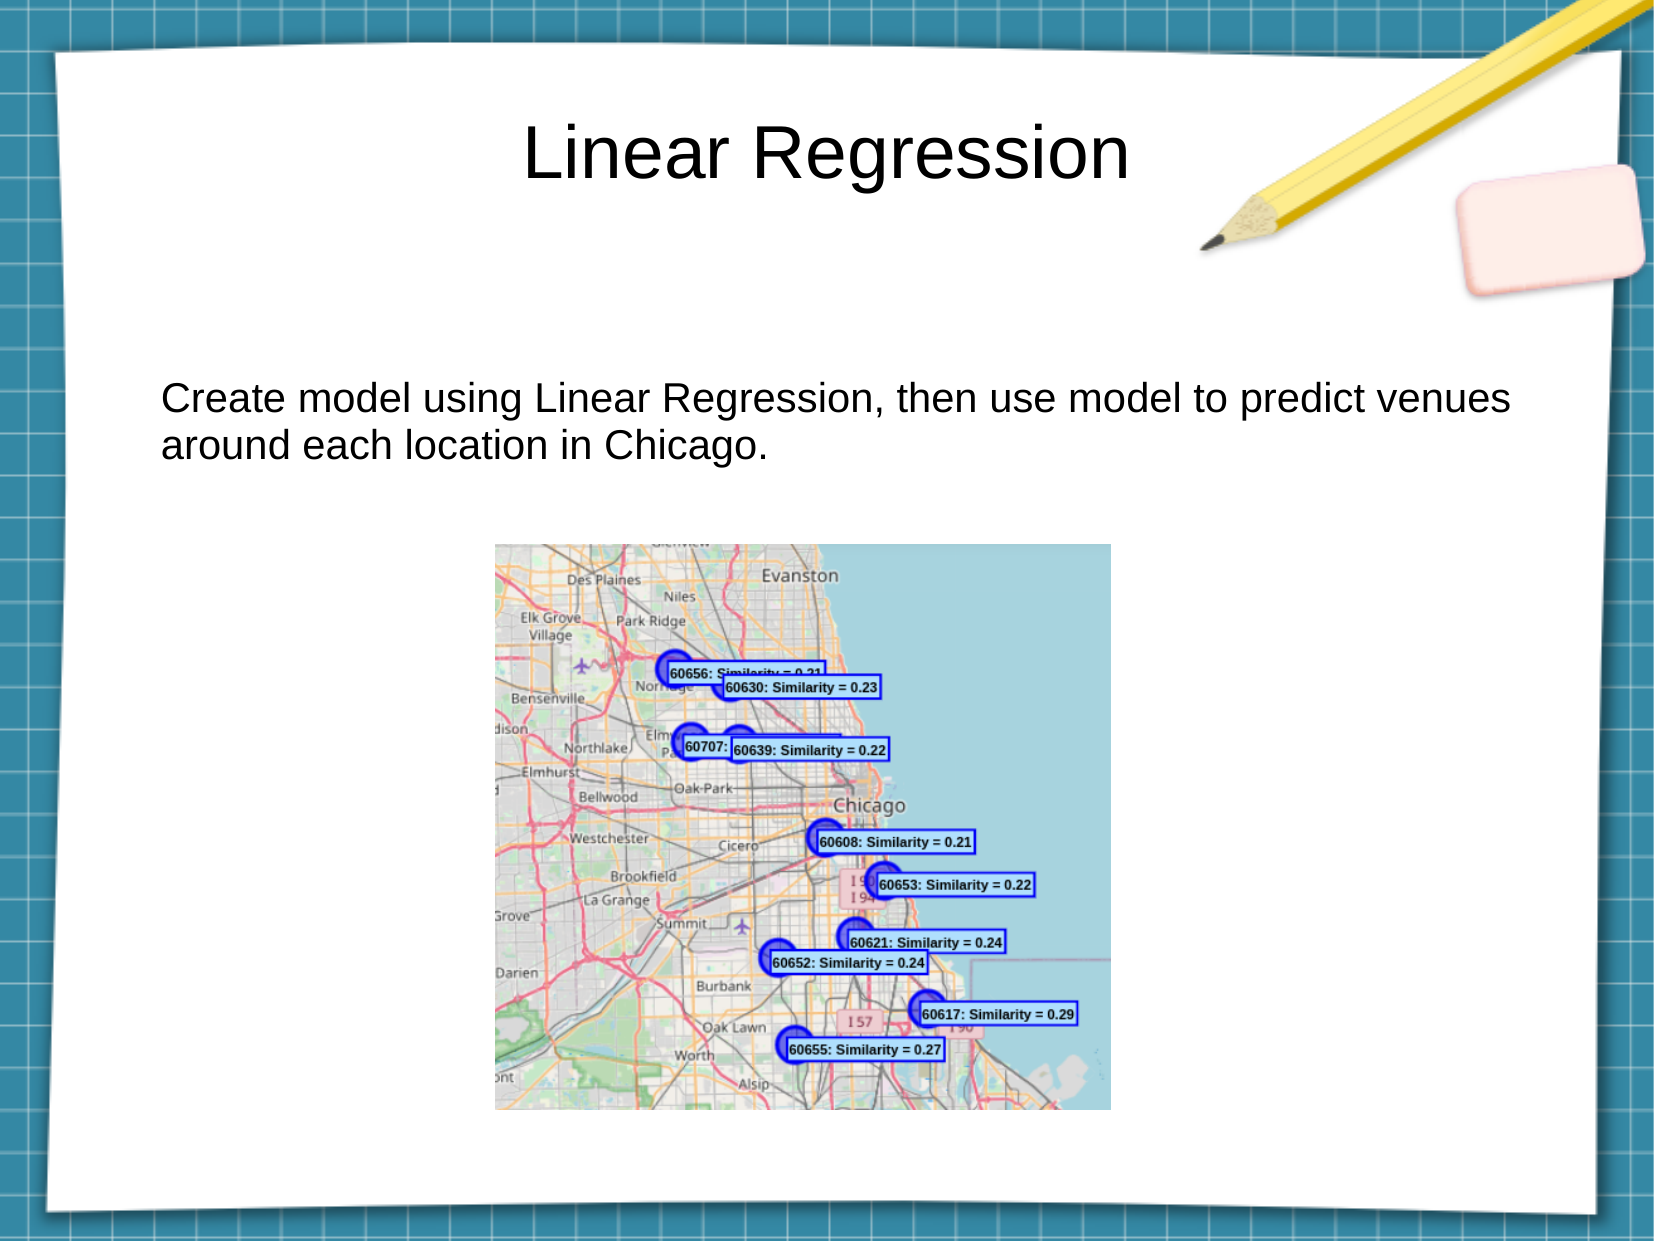

# Linear Regression
Create model using Linear Regression, then use model to predict venues around each location in Chicago.